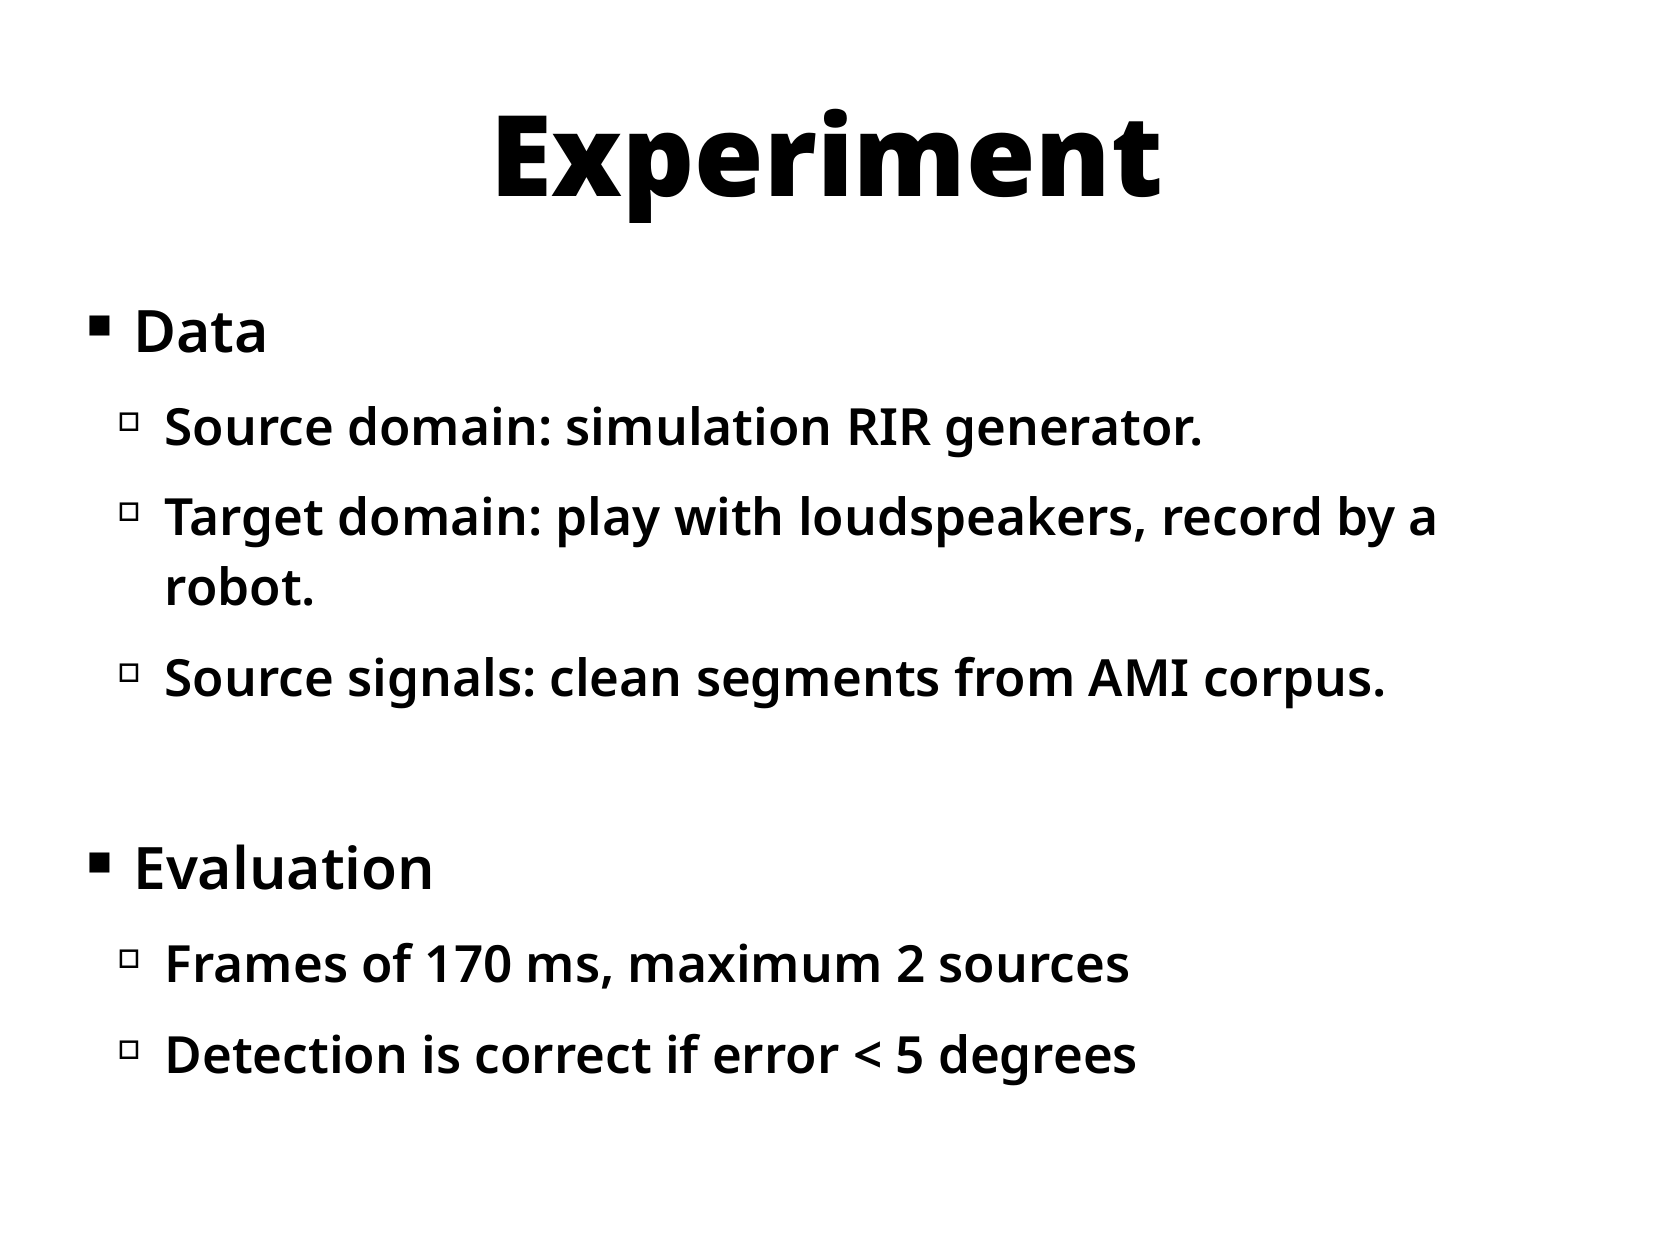

# Experiment
Data
Source domain: simulation RIR generator.
Target domain: play with loudspeakers, record by a robot.
Source signals: clean segments from AMI corpus.
Evaluation
Frames of 170 ms, maximum 2 sources
Detection is correct if error < 5 degrees